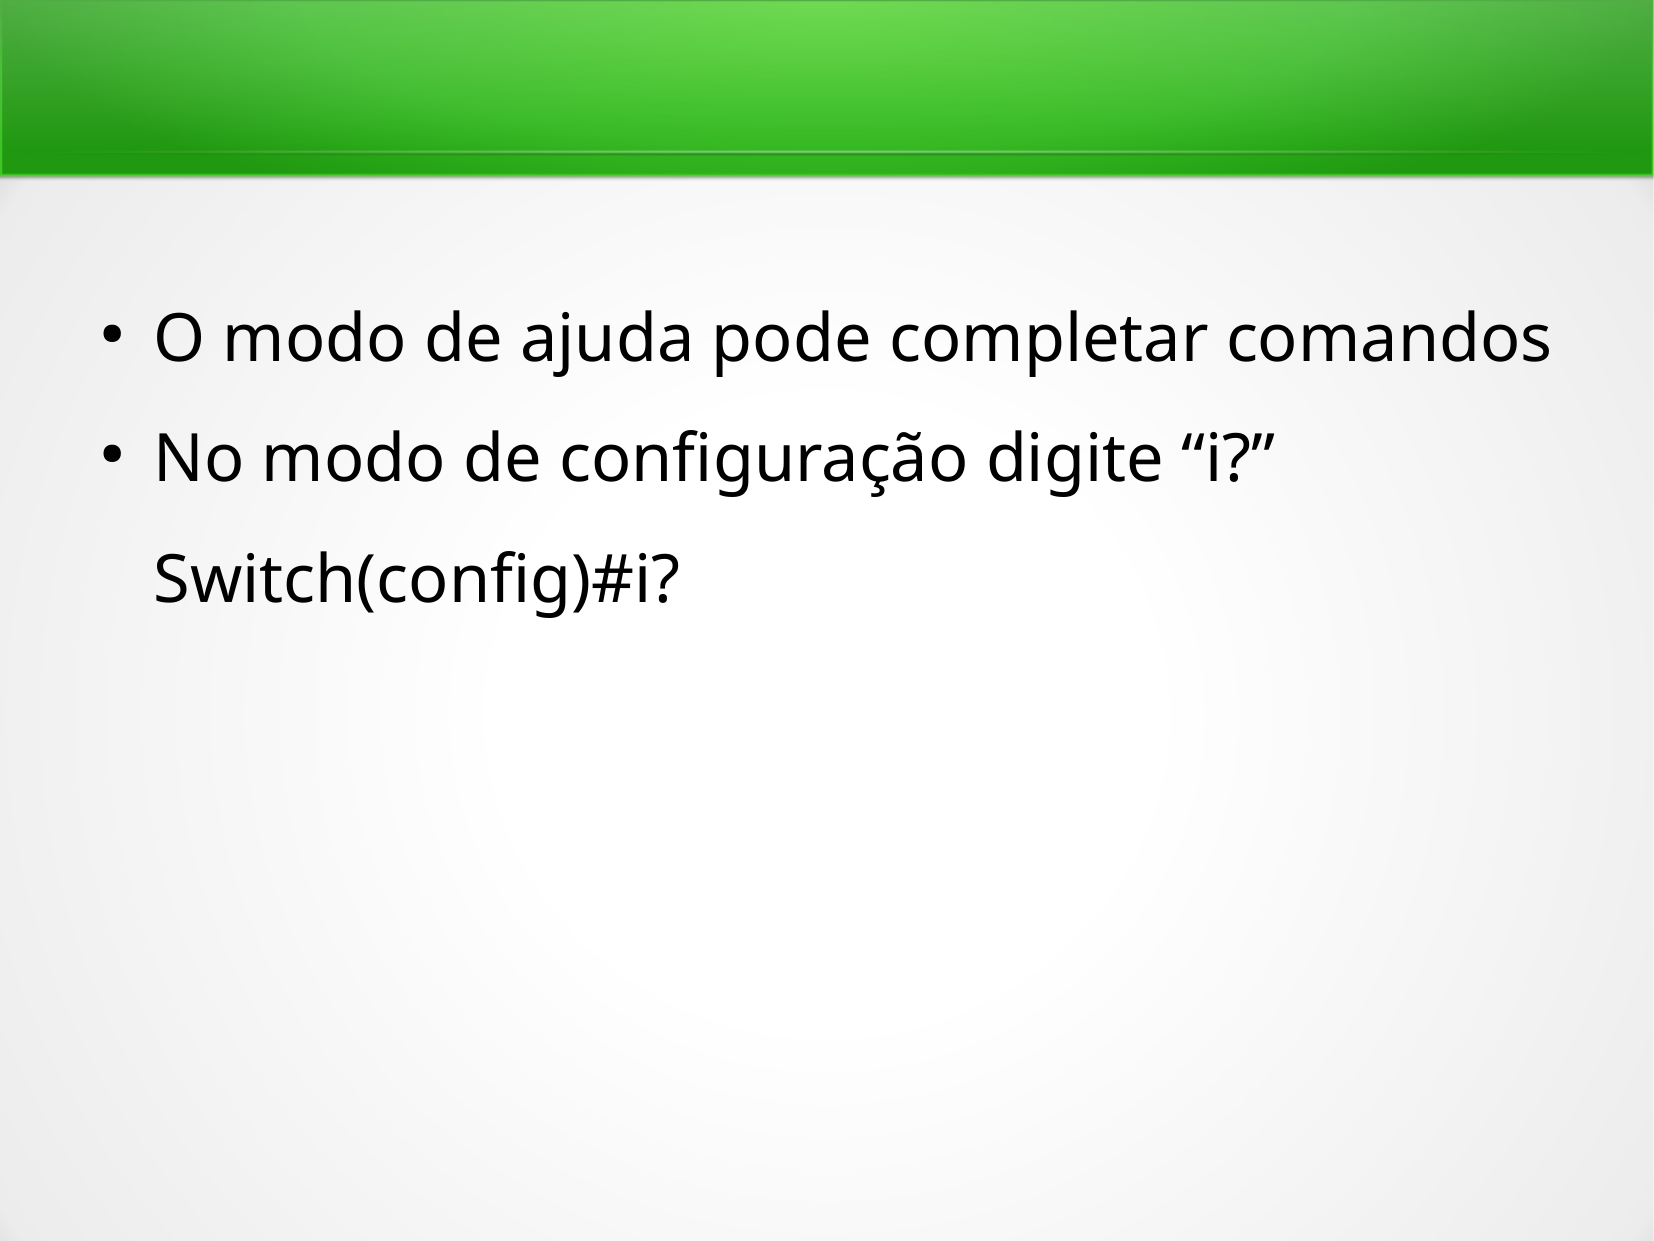

#
O modo de ajuda pode completar comandos
No modo de configuração digite “i?”
Switch(config)#i?